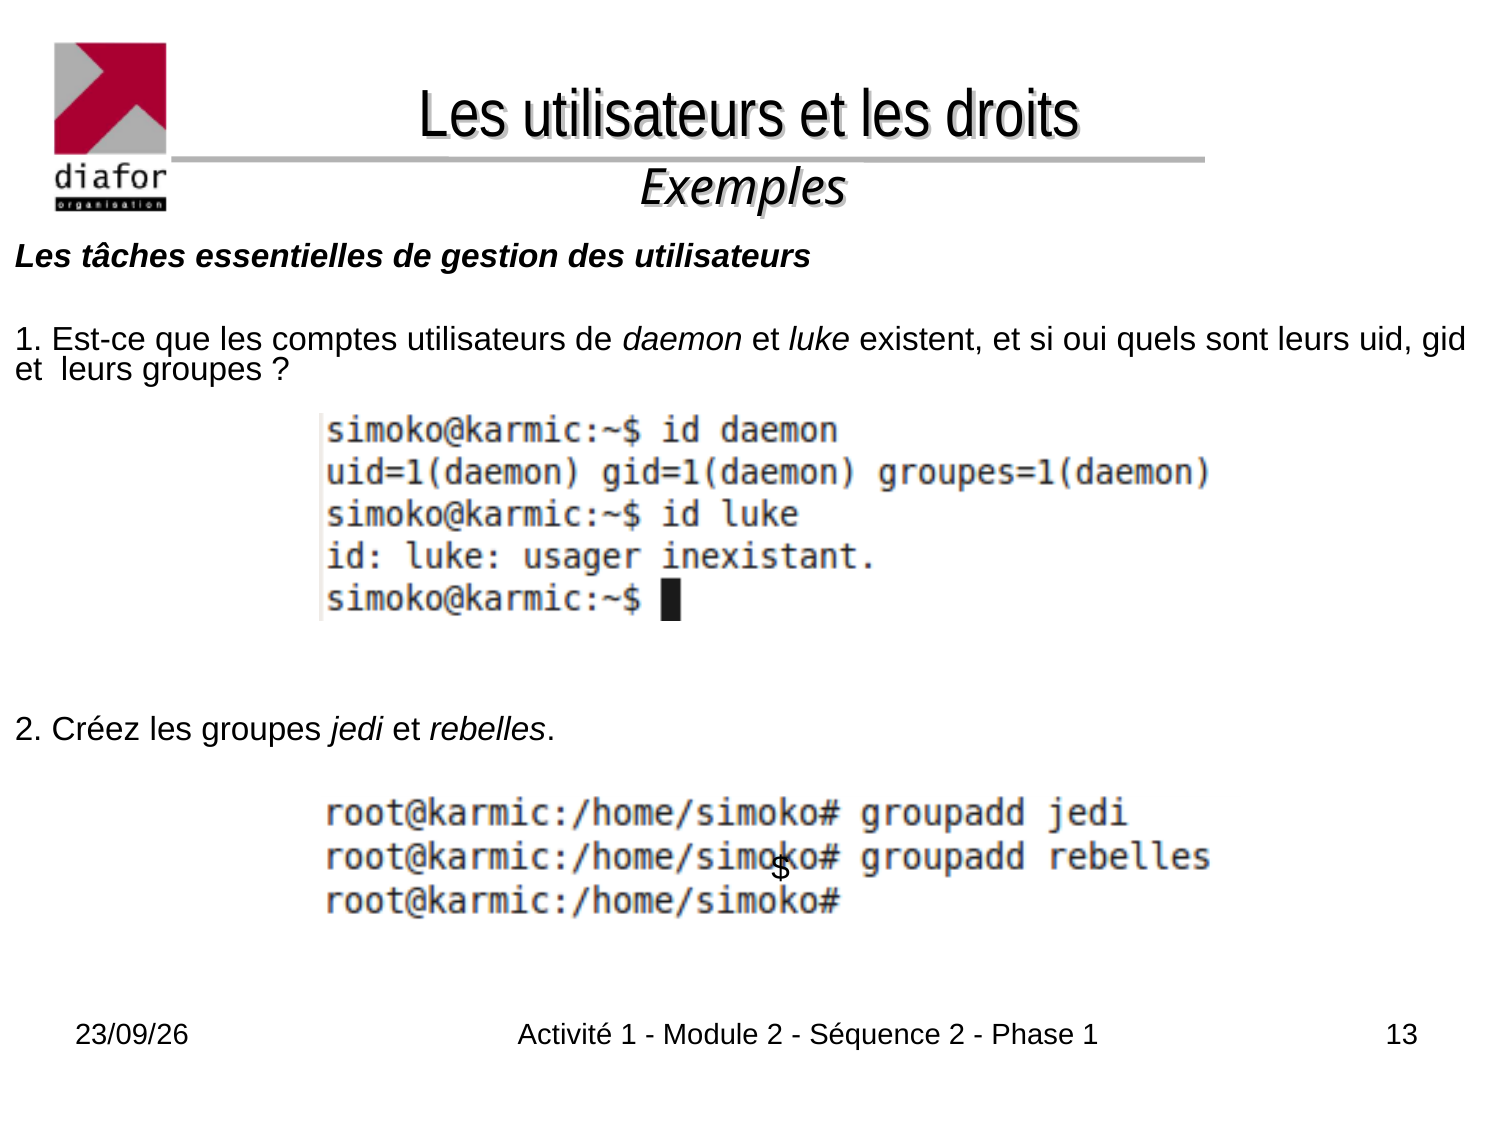

# Les utilisateurs et les droits Exemples
Les tâches essentielles de gestion des utilisateurs
1. Est-ce que les comptes utilisateurs de daemon et luke existent, et si oui quels sont leurs uid, gid
et leurs groupes ?
2. Créez les groupes jedi et rebelles.
$
Activité 1 - Module 2 - Séquence 2 - Phase 1
13